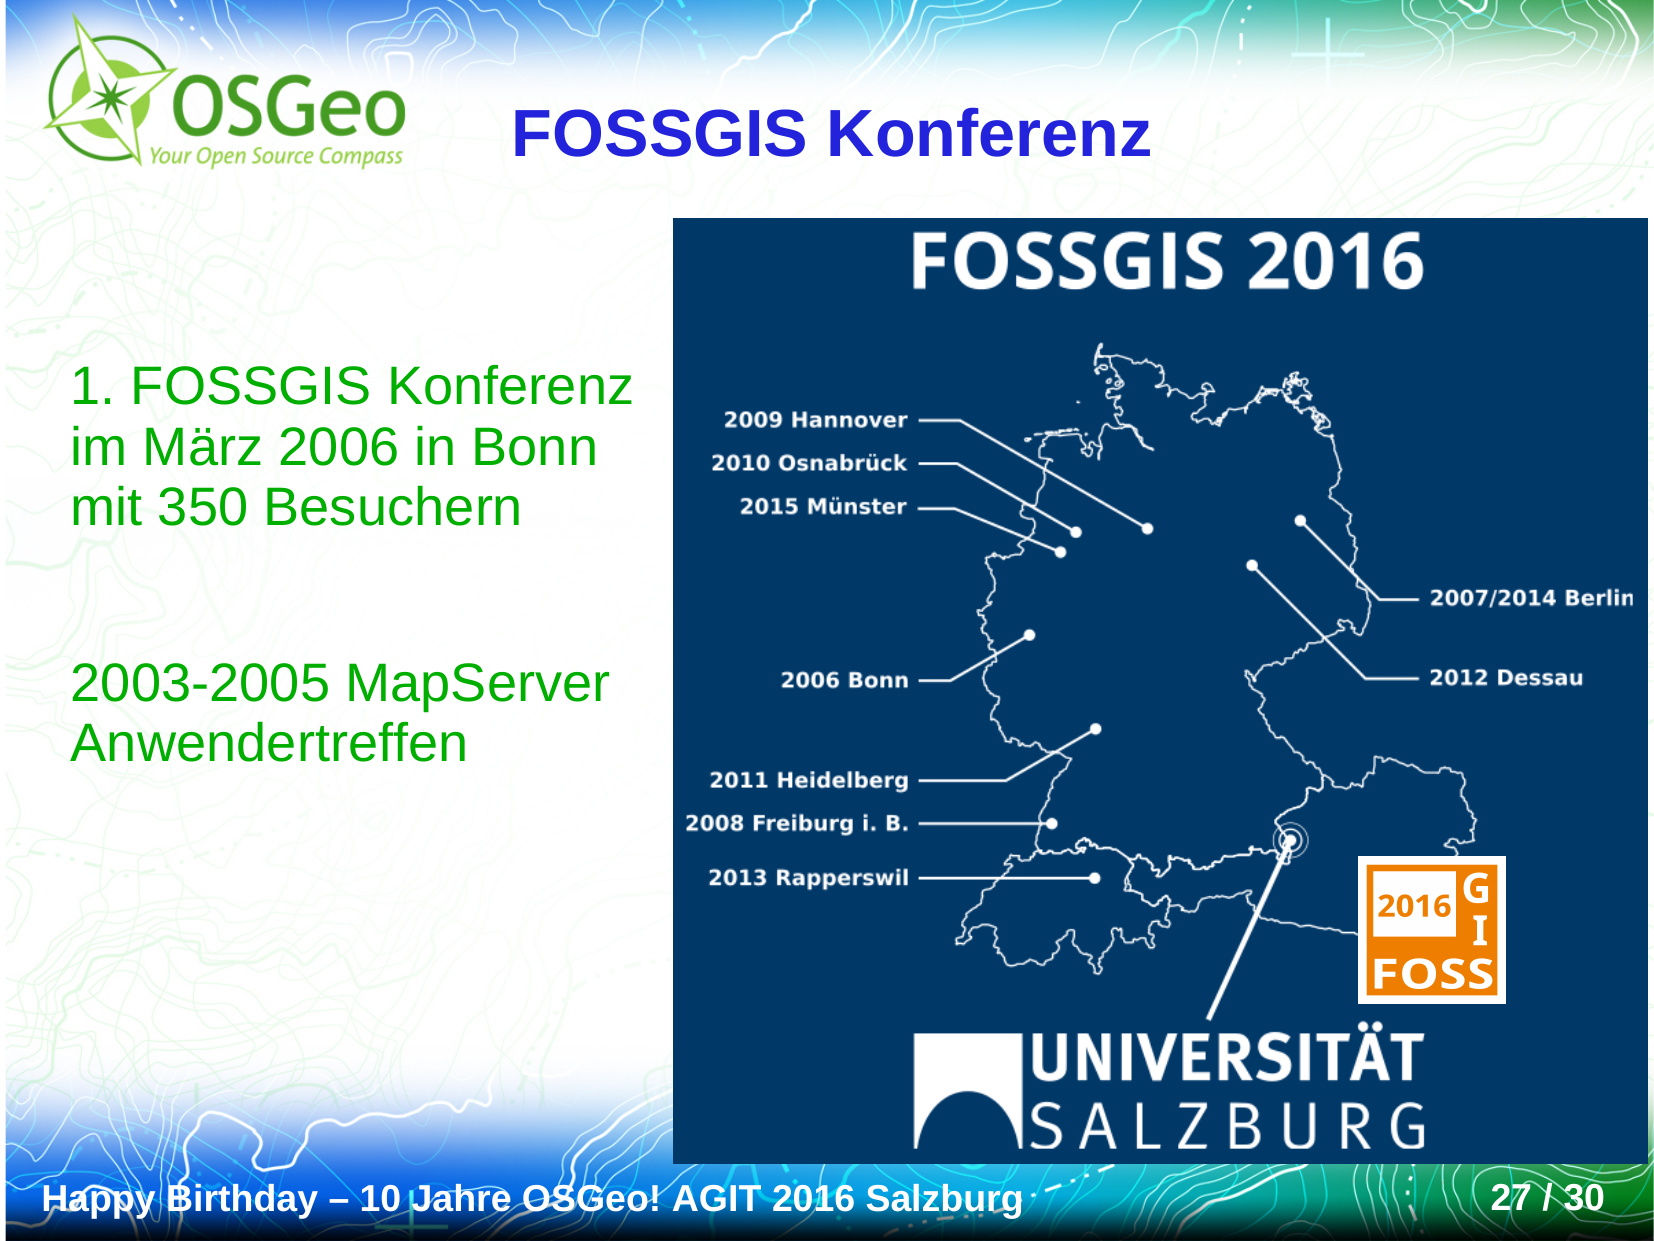

# FOSSGIS Konferenz
1. FOSSGIS Konferenz
im März 2006 in Bonn
mit 350 Besuchern
2003-2005 MapServer Anwendertreffen